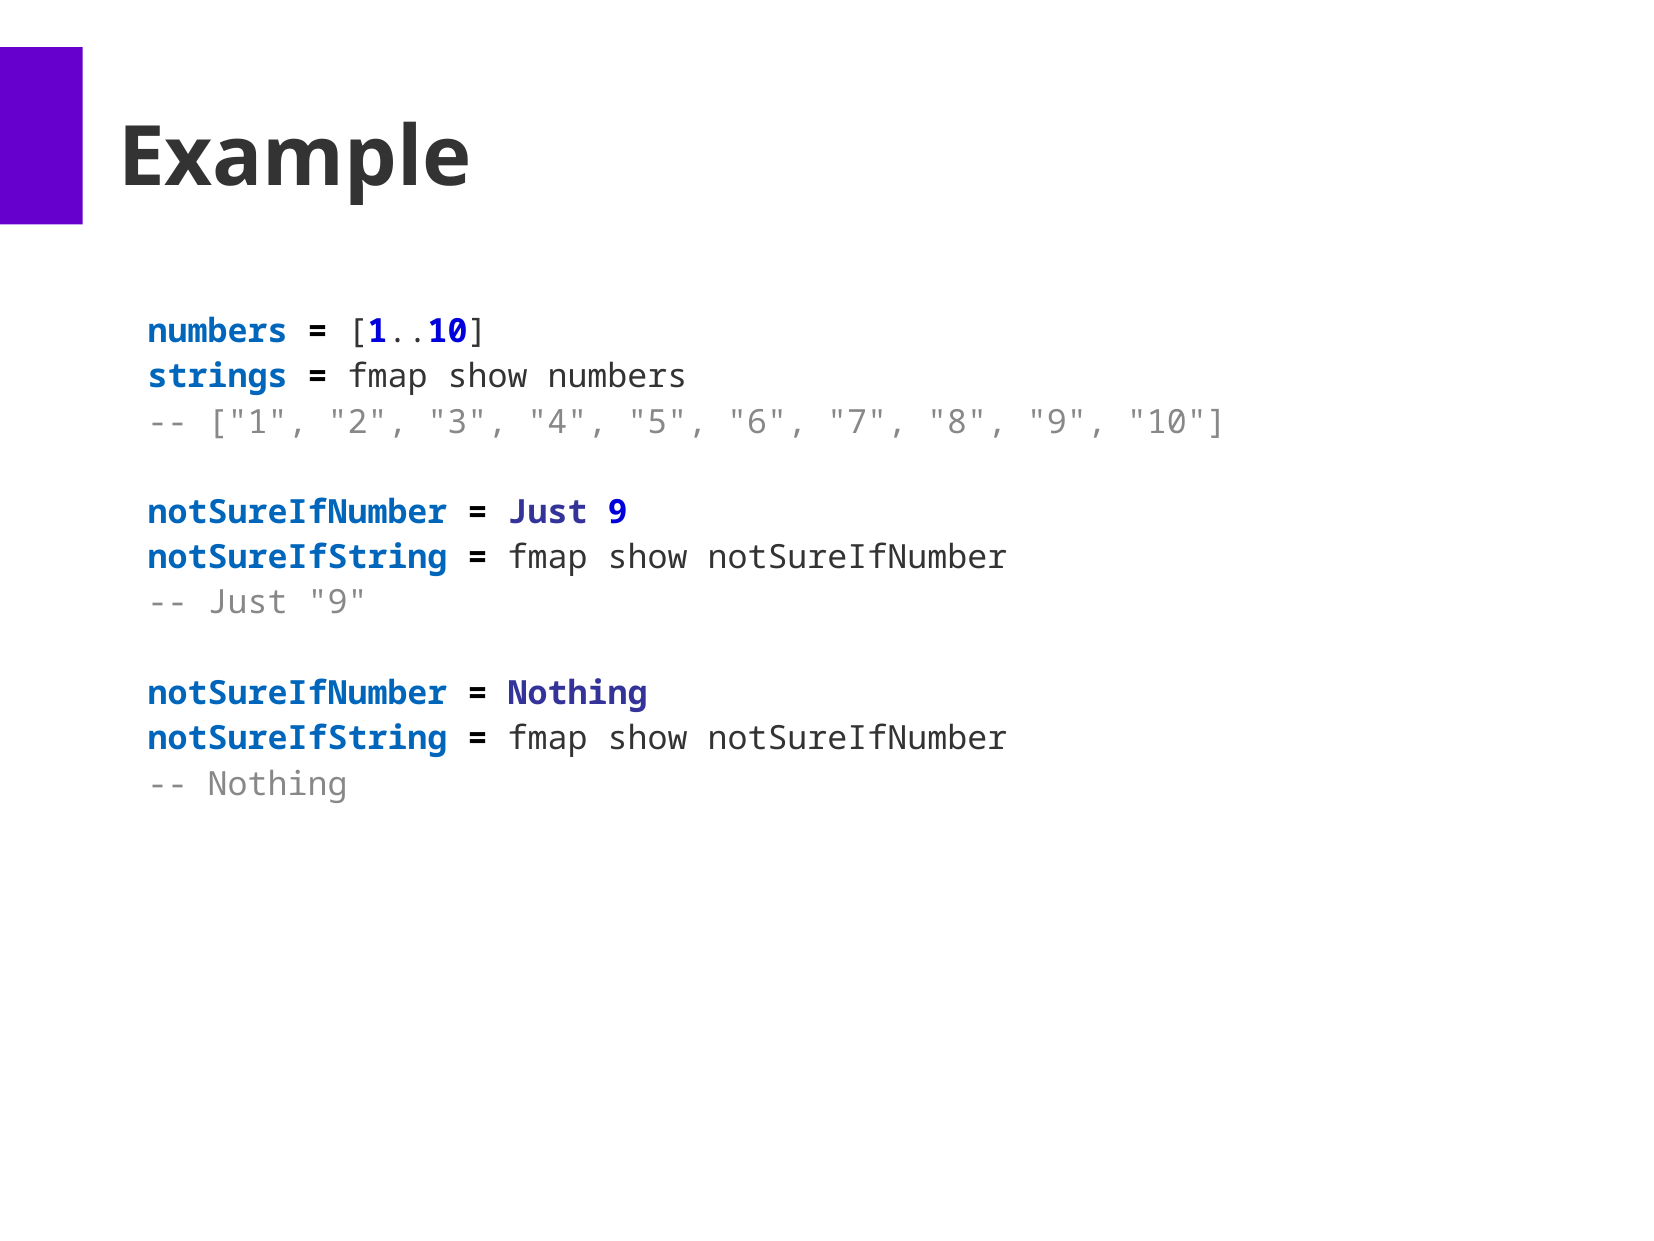

# Example
numbers = [1..10]
strings = fmap show numbers
-- ["1", "2", "3", "4", "5", "6", "7", "8", "9", "10"]
notSureIfNumber = Just 9
notSureIfString = fmap show notSureIfNumber
-- Just "9"
notSureIfNumber = Nothing
notSureIfString = fmap show notSureIfNumber
-- Nothing